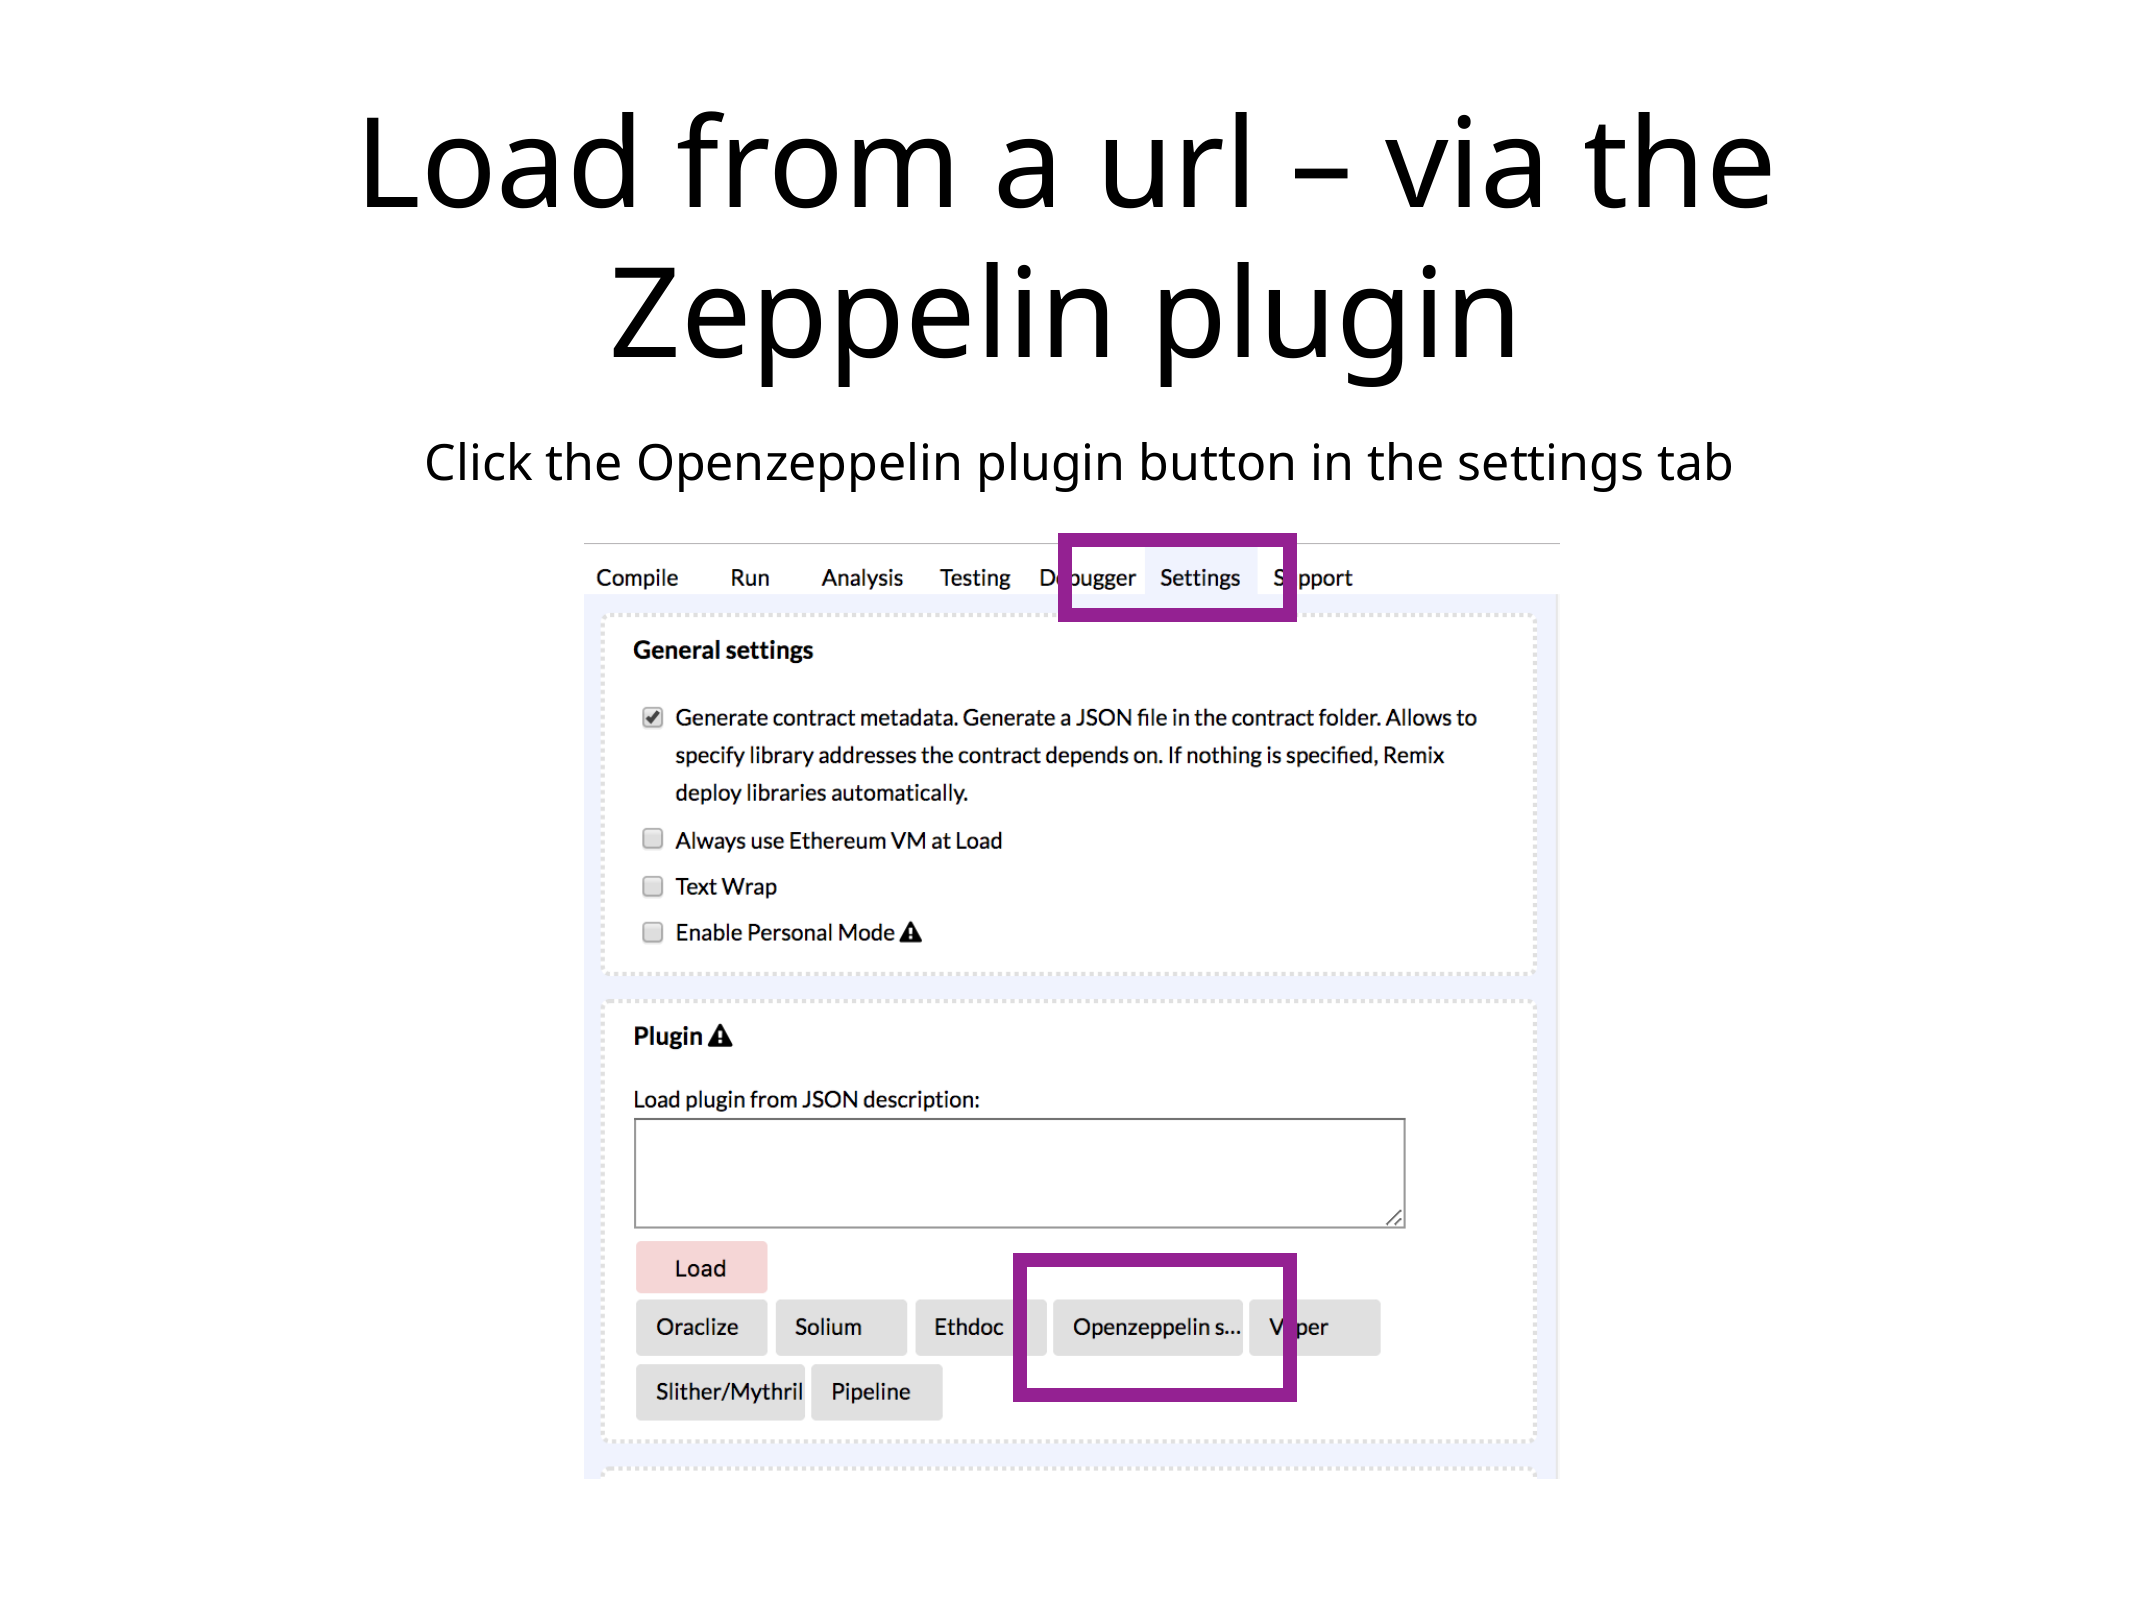

# Load from a url – via the Zeppelin plugin
Click the Openzeppelin plugin button in the settings tab